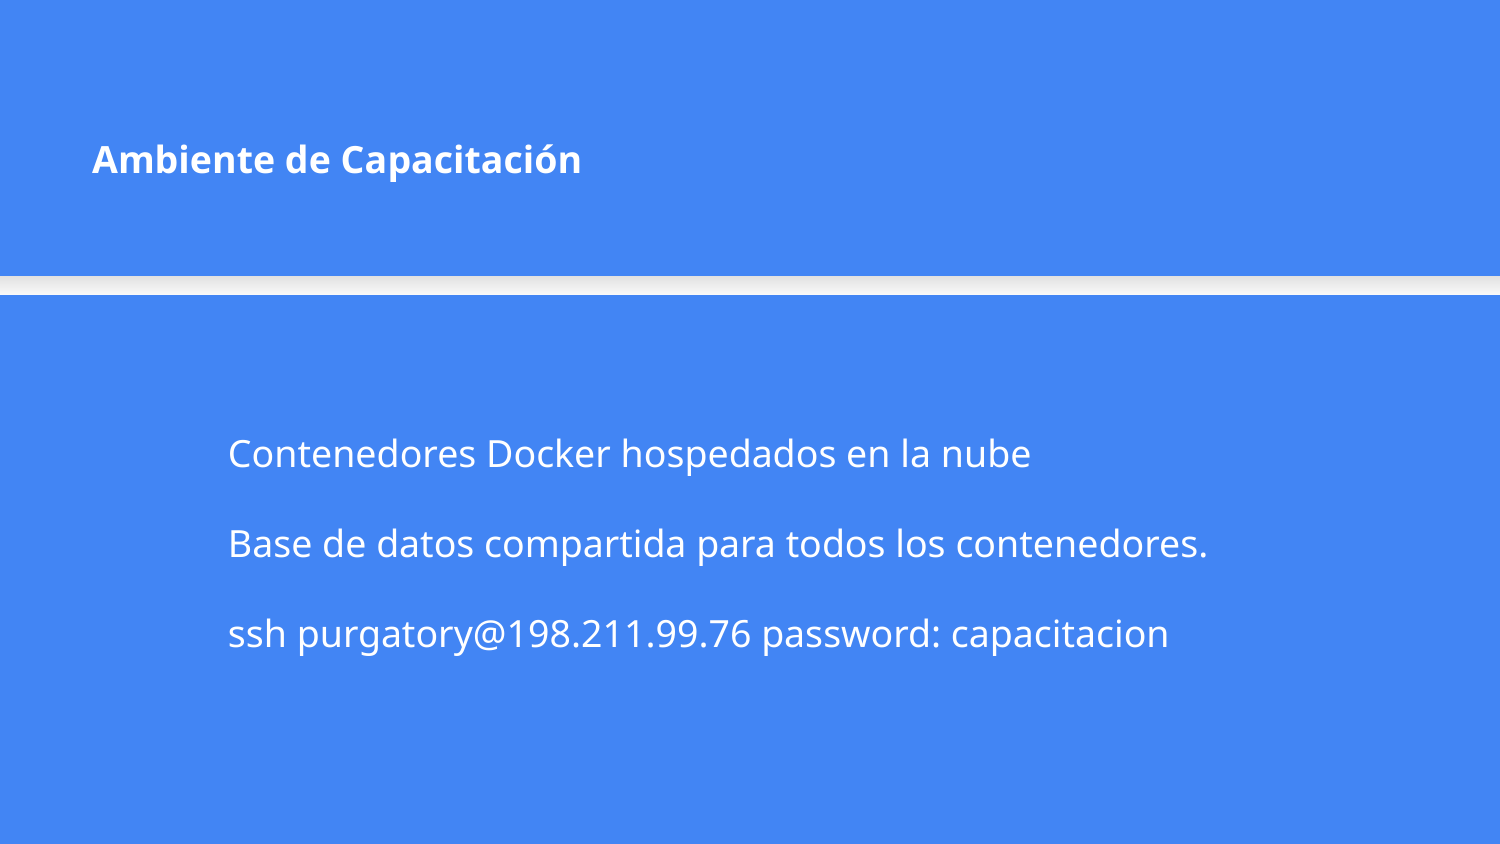

Ambiente de Capacitación
Contenedores Docker hospedados en la nube
Base de datos compartida para todos los contenedores.
ssh purgatory@198.211.99.76 password: capacitacion